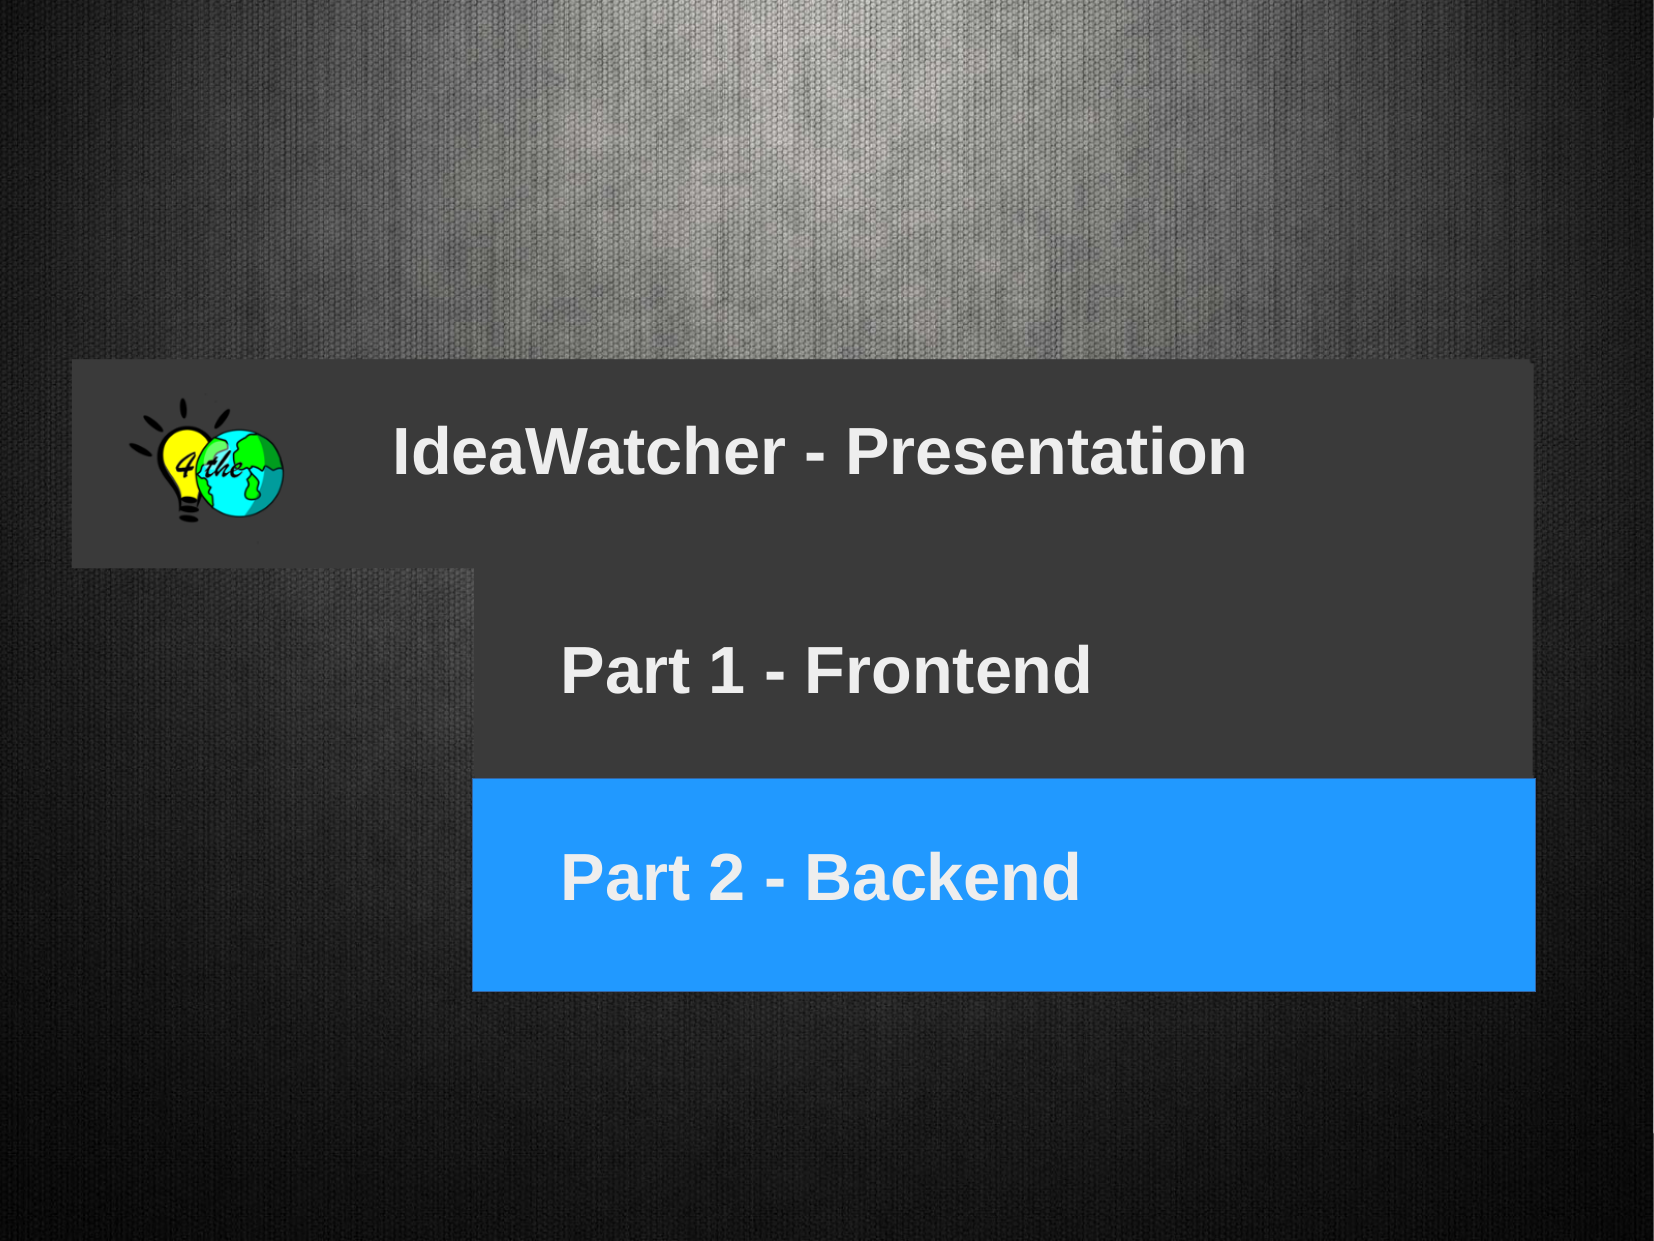

#
IdeaWatcher - Presentation
Part 1 - Frontend
Part 2 - Backend